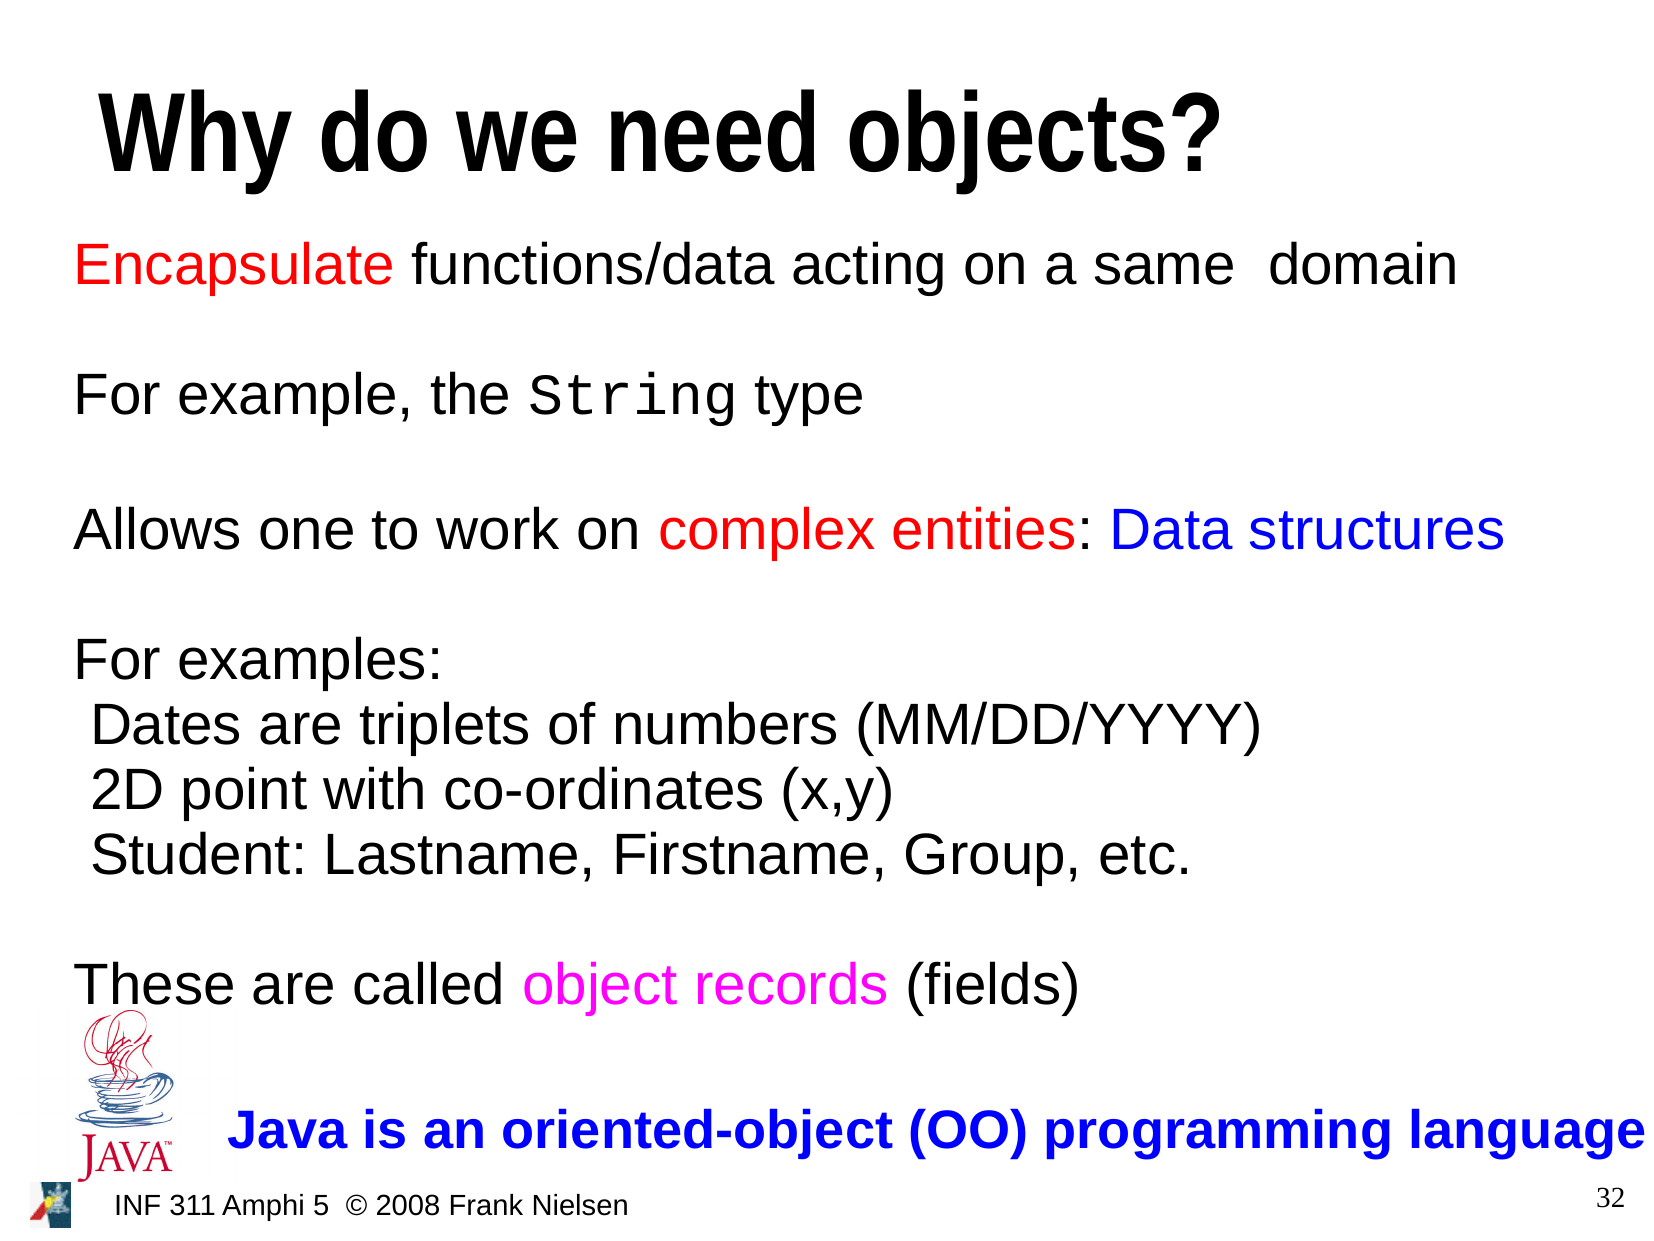

Why do we need objects?
Encapsulate functions/data acting on a same domain
For example, the String type
Allows one to work on complex entities: Data structures
For examples:
 Dates are triplets of numbers (MM/DD/YYYY)
 2D point with co-ordinates (x,y)
 Student: Lastname, Firstname, Group, etc.
These are called object records (fields)
Java is an oriented-object (OO) programming language